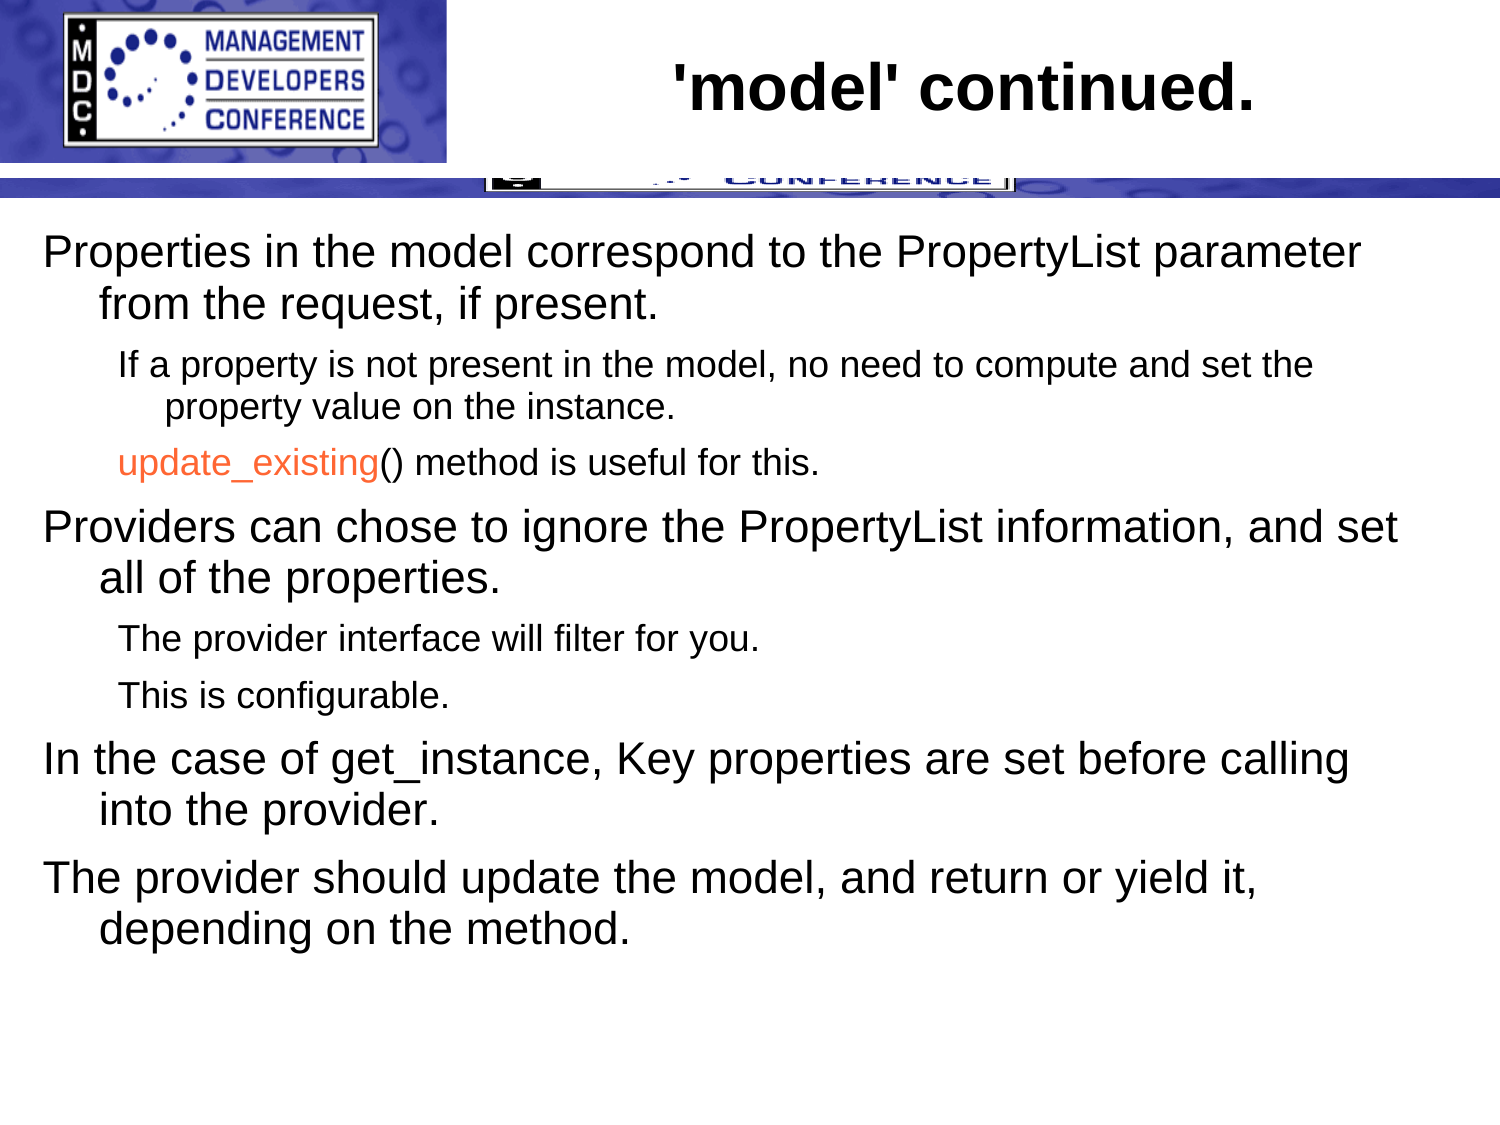

# 'model' continued.
Properties in the model correspond to the PropertyList parameter from the request, if present.
If a property is not present in the model, no need to compute and set the property value on the instance.
update_existing() method is useful for this.
Providers can chose to ignore the PropertyList information, and set all of the properties.
The provider interface will filter for you.
This is configurable.
In the case of get_instance, Key properties are set before calling into the provider.
The provider should update the model, and return or yield it, depending on the method.